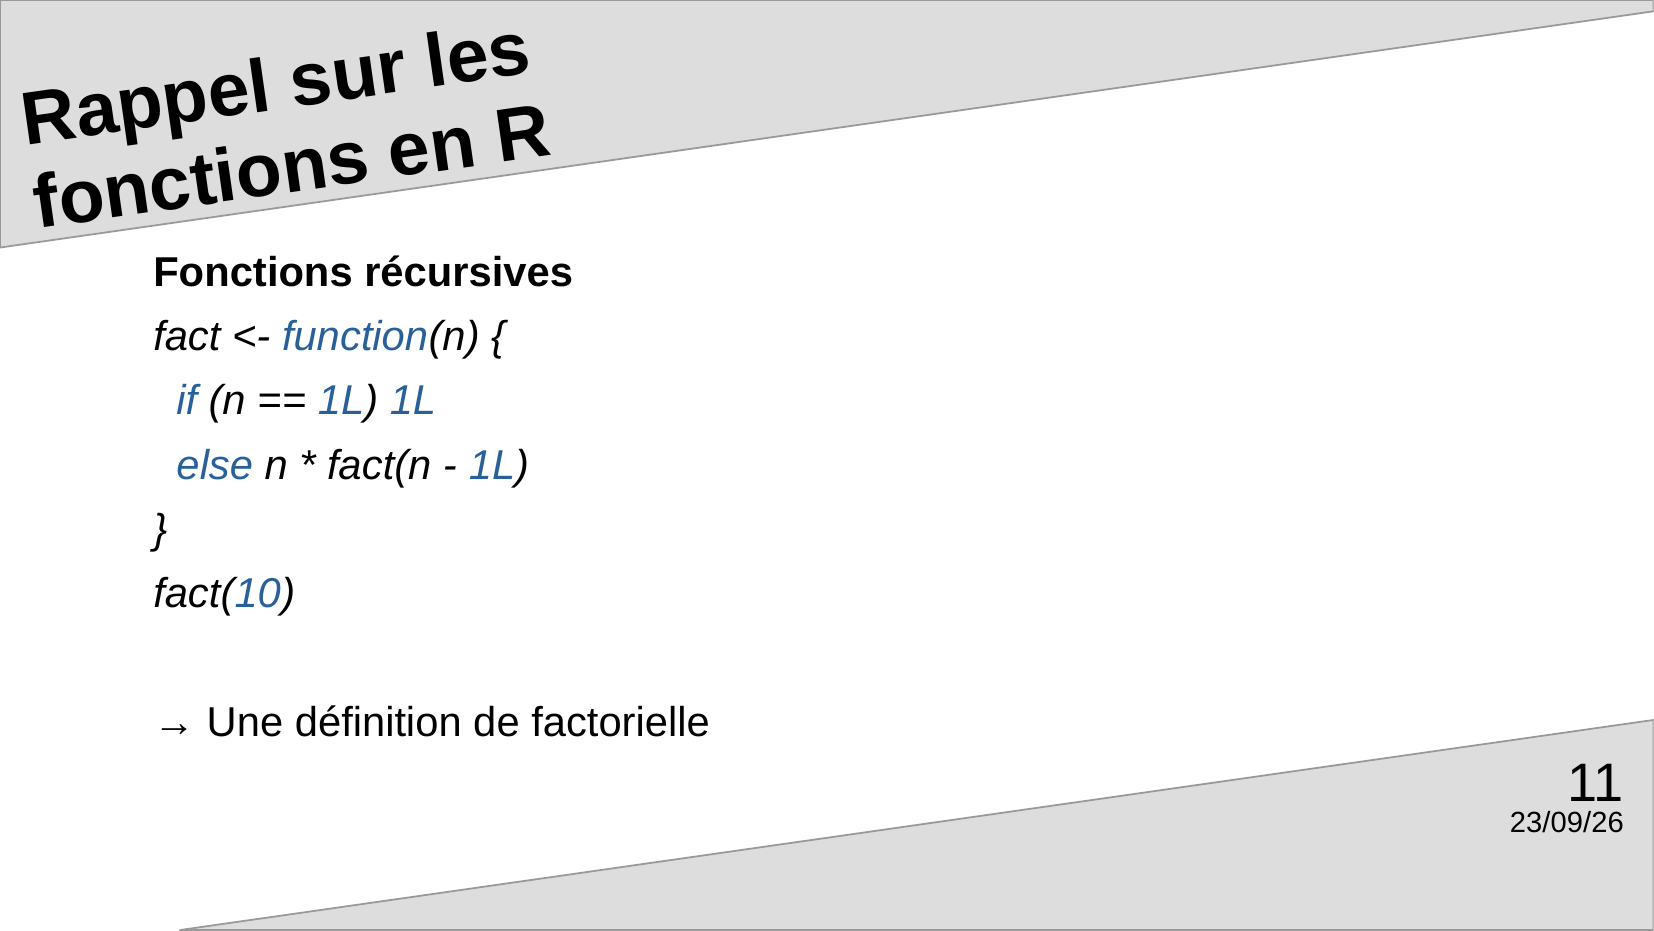

# Rappel sur les fonctions en R
Fonctions récursives
fact <- function(n) {
 if (n == 1L) 1L
 else n * fact(n - 1L)
}
fact(10)
→ Une définition de factorielle
11